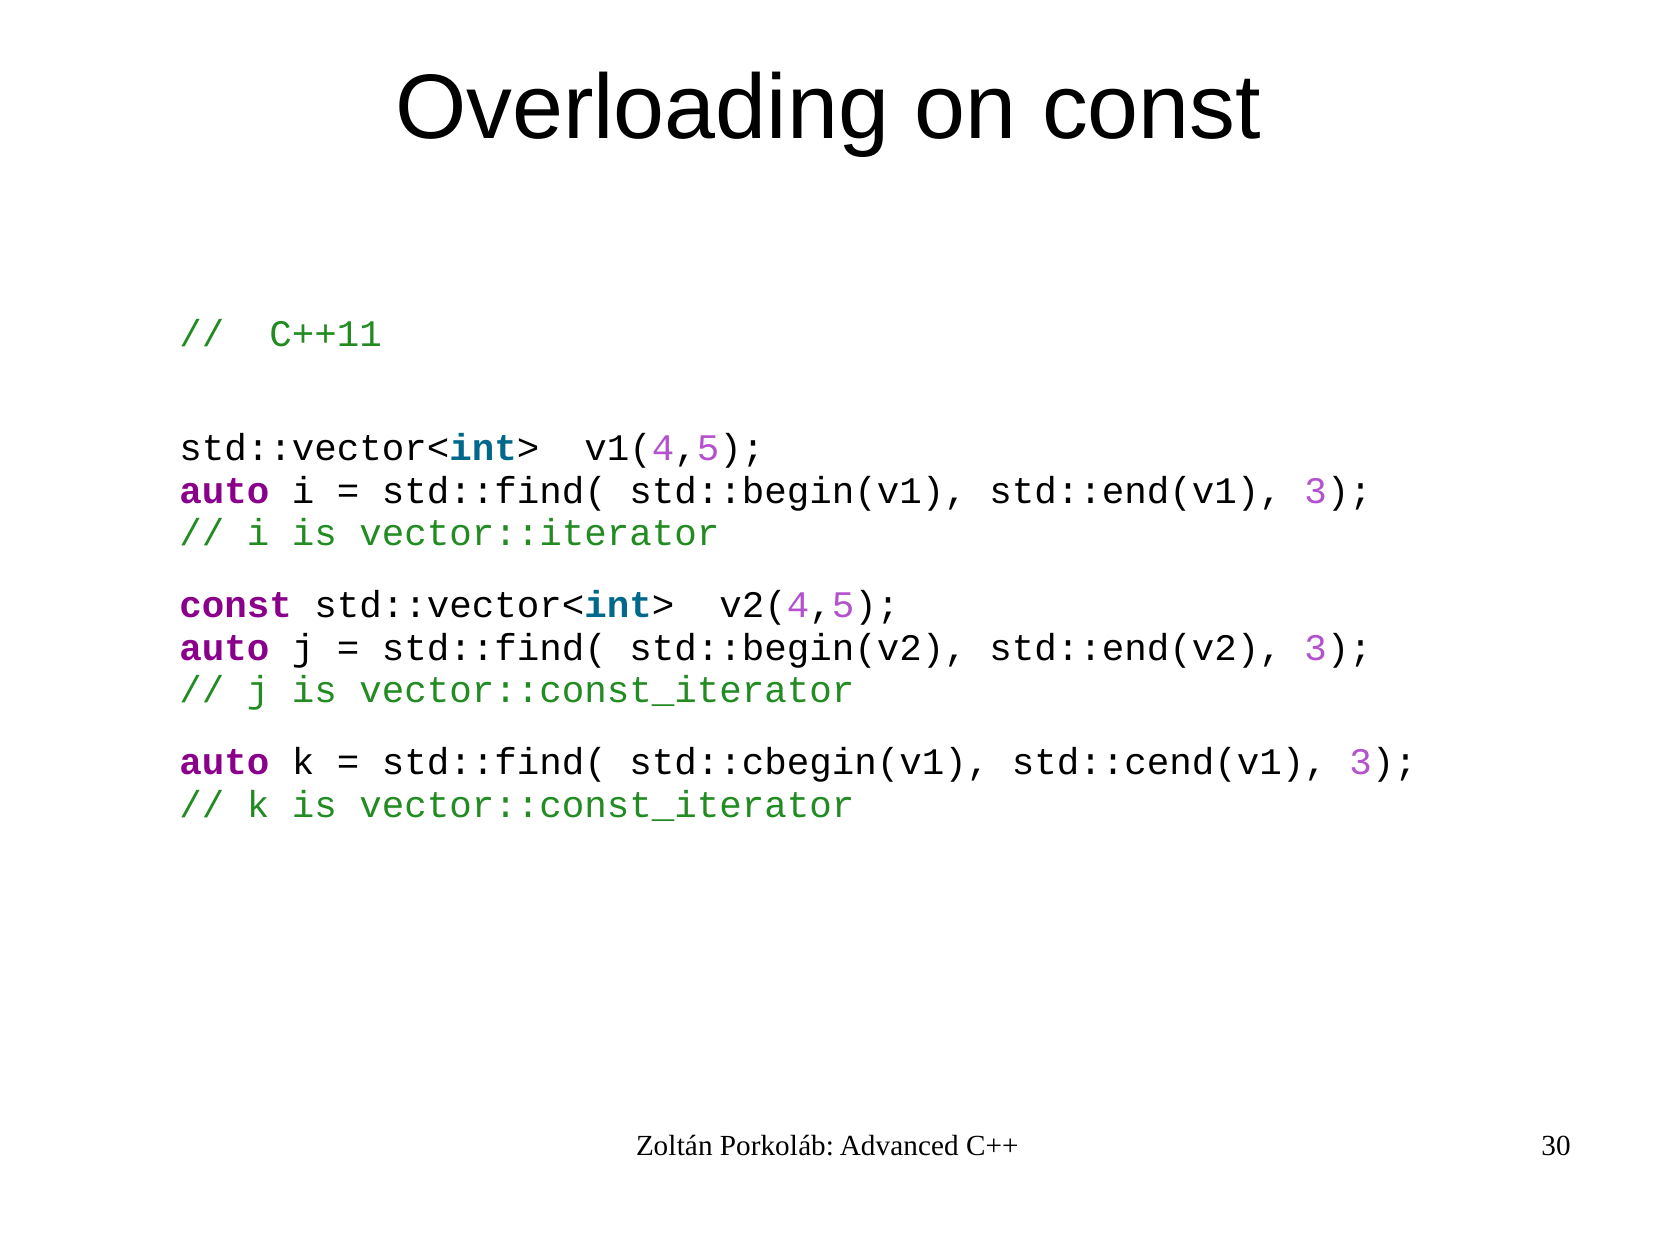

Overloading on const
# // C++11
std::vector<int> v1(4,5);
auto i = std::find( std::begin(v1), std::end(v1), 3);
// i is vector::iterator
const std::vector<int> v2(4,5);
auto j = std::find( std::begin(v2), std::end(v2), 3);
// j is vector::const_iterator
auto k = std::find( std::cbegin(v1), std::cend(v1), 3);
// k is vector::const_iterator
Zoltán Porkoláb: Advanced C++
30